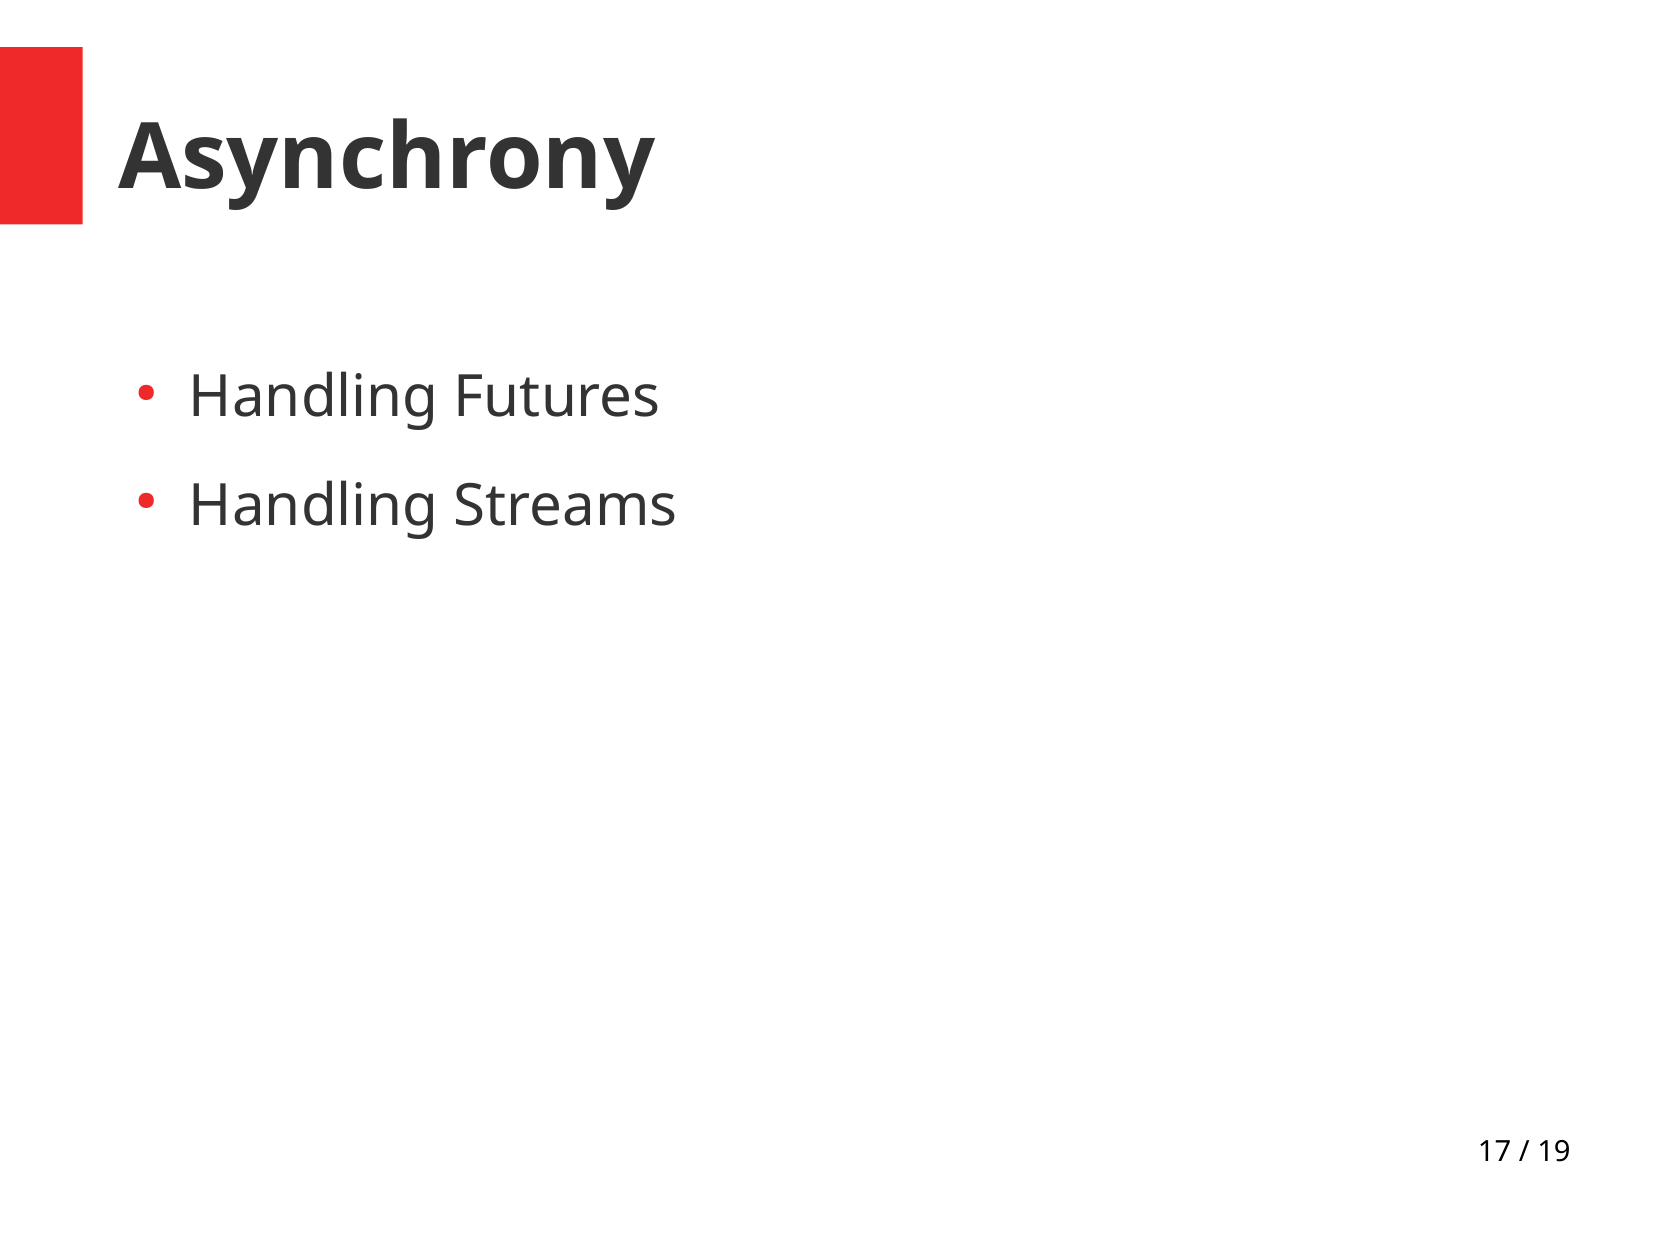

# Asynchrony
Handling Futures
Handling Streams
17